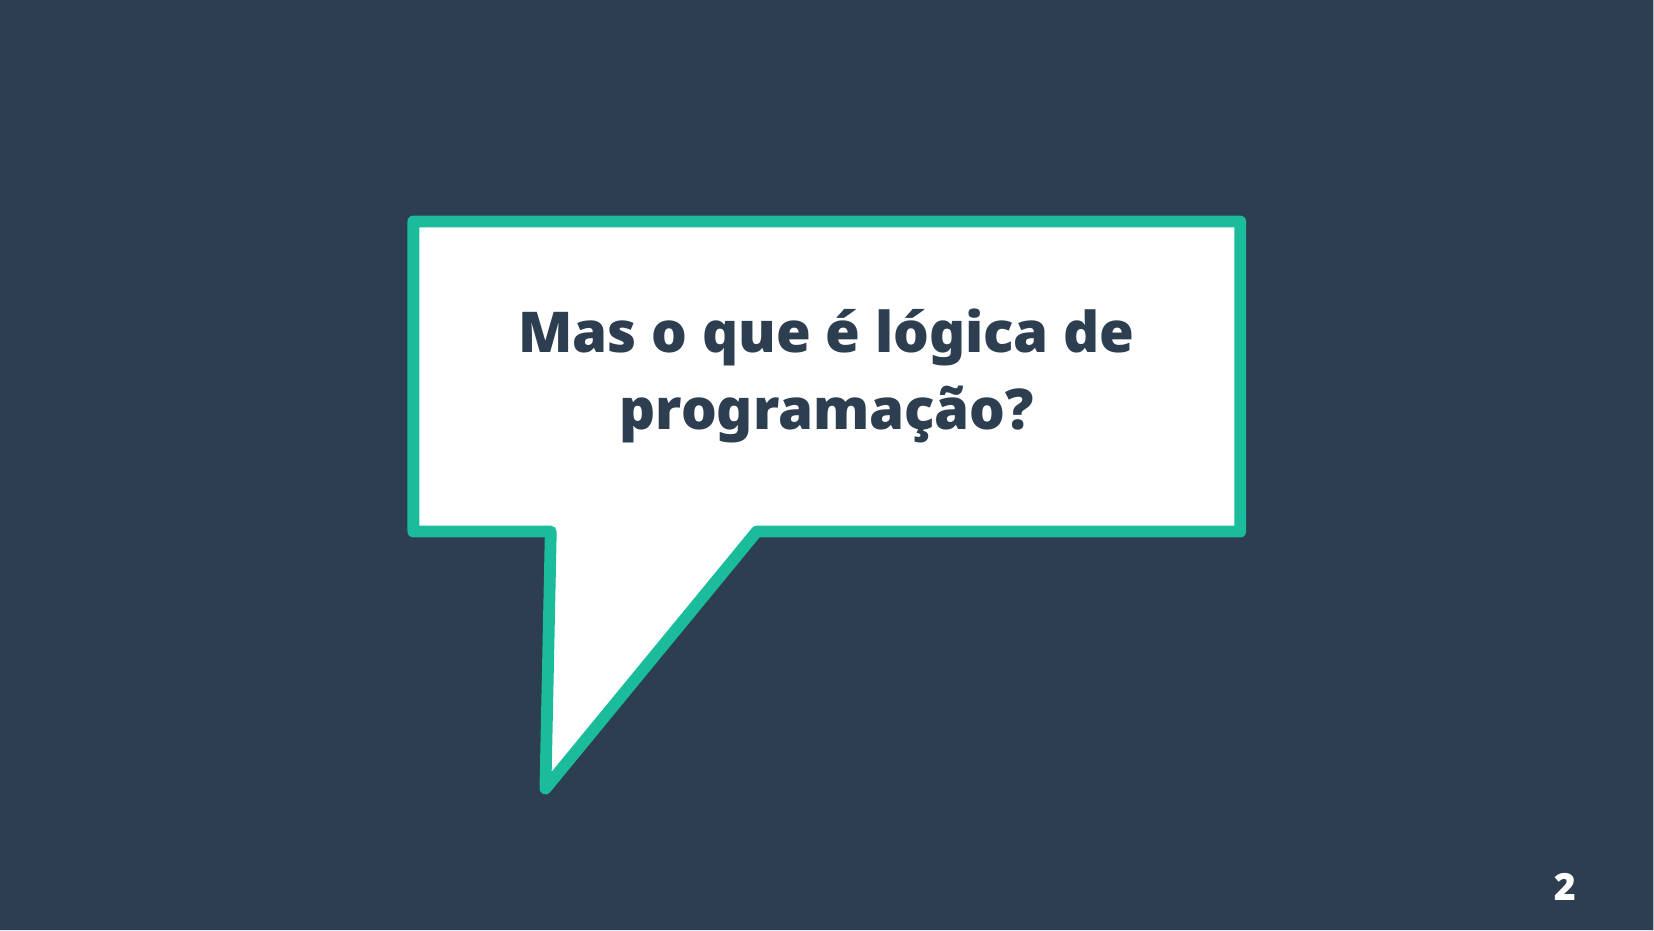

# Mas o que é lógica de programação?
2